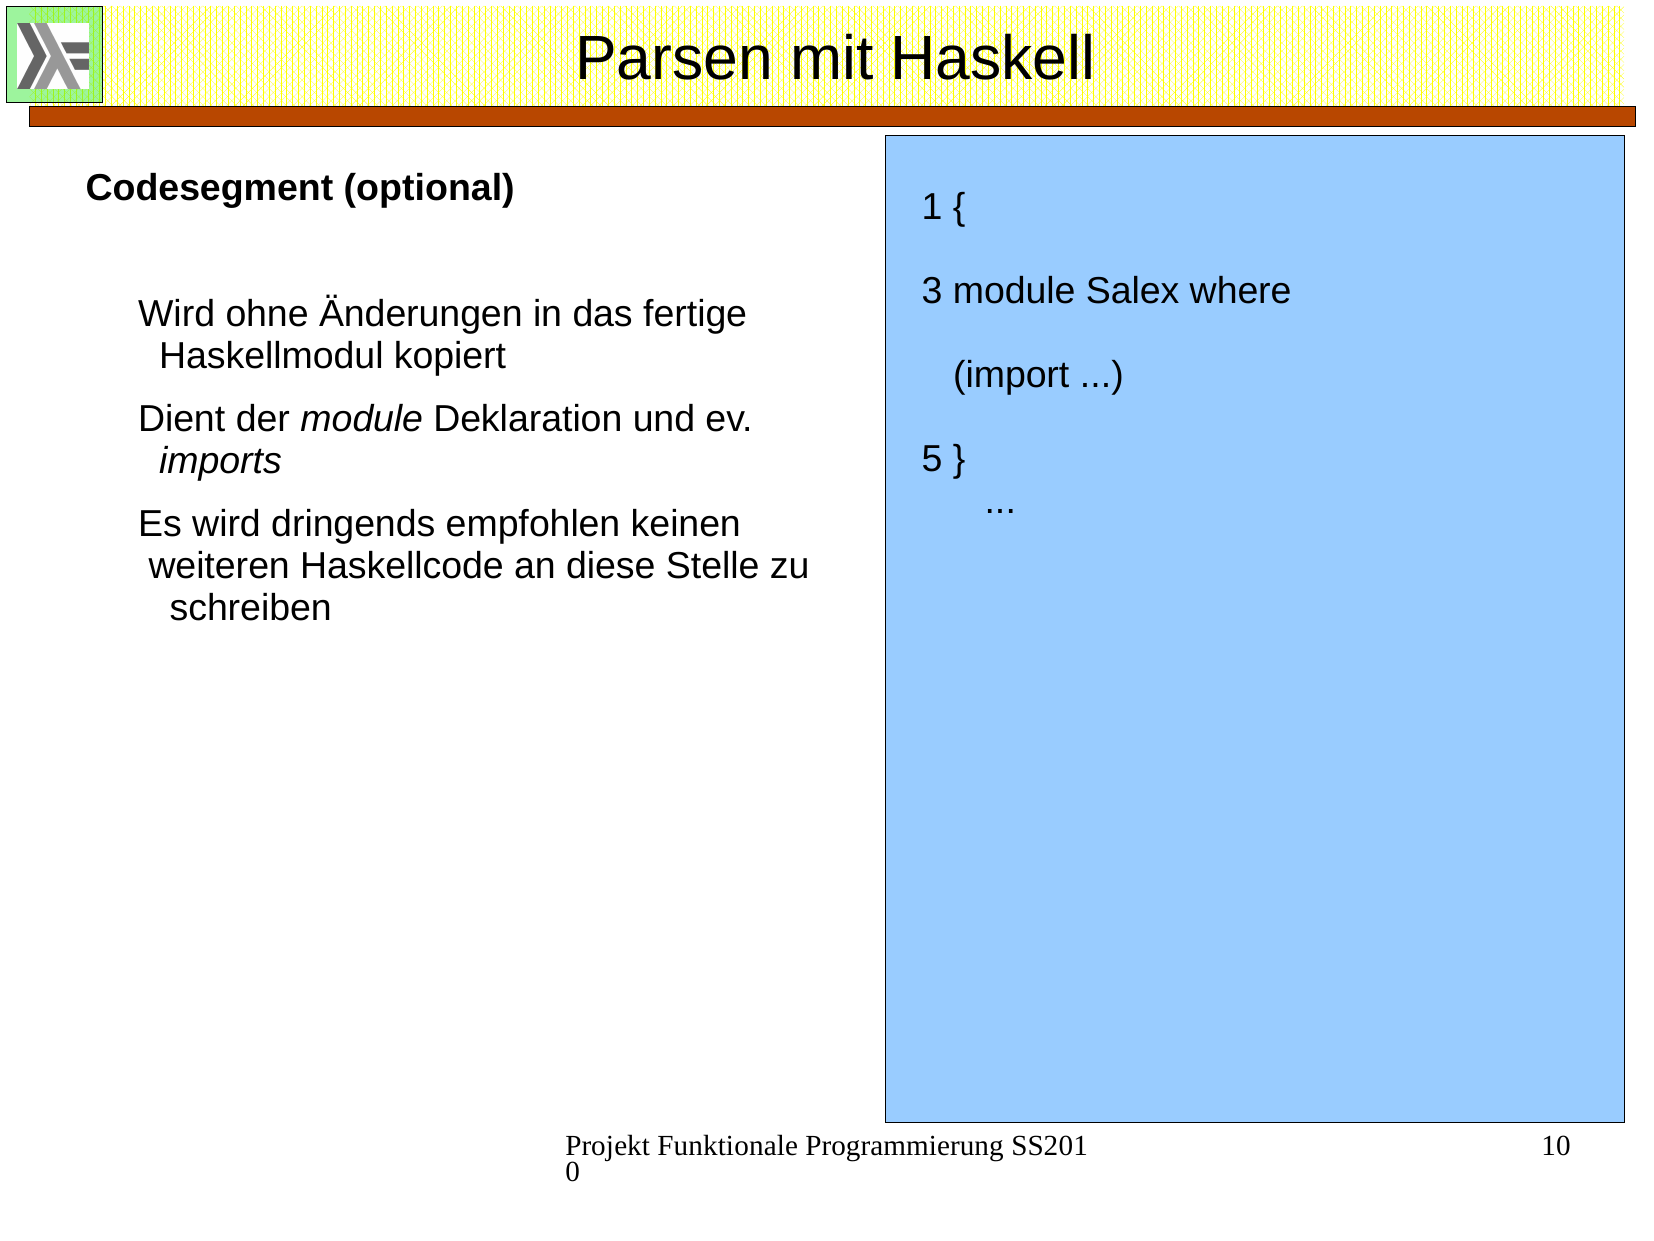

# Parsen mit Haskell
 1 {
 3 module Salex where
 (import ...)
 5 }
 ...
Codesegment (optional)
 Wird ohne Änderungen in das fertige
 Haskellmodul kopiert
 Dient der module Deklaration und ev.
 imports
 Es wird dringends empfohlen keinen
 weiteren Haskellcode an diese Stelle zu
 schreiben
Projekt Funktionale Programmierung SS2010
10